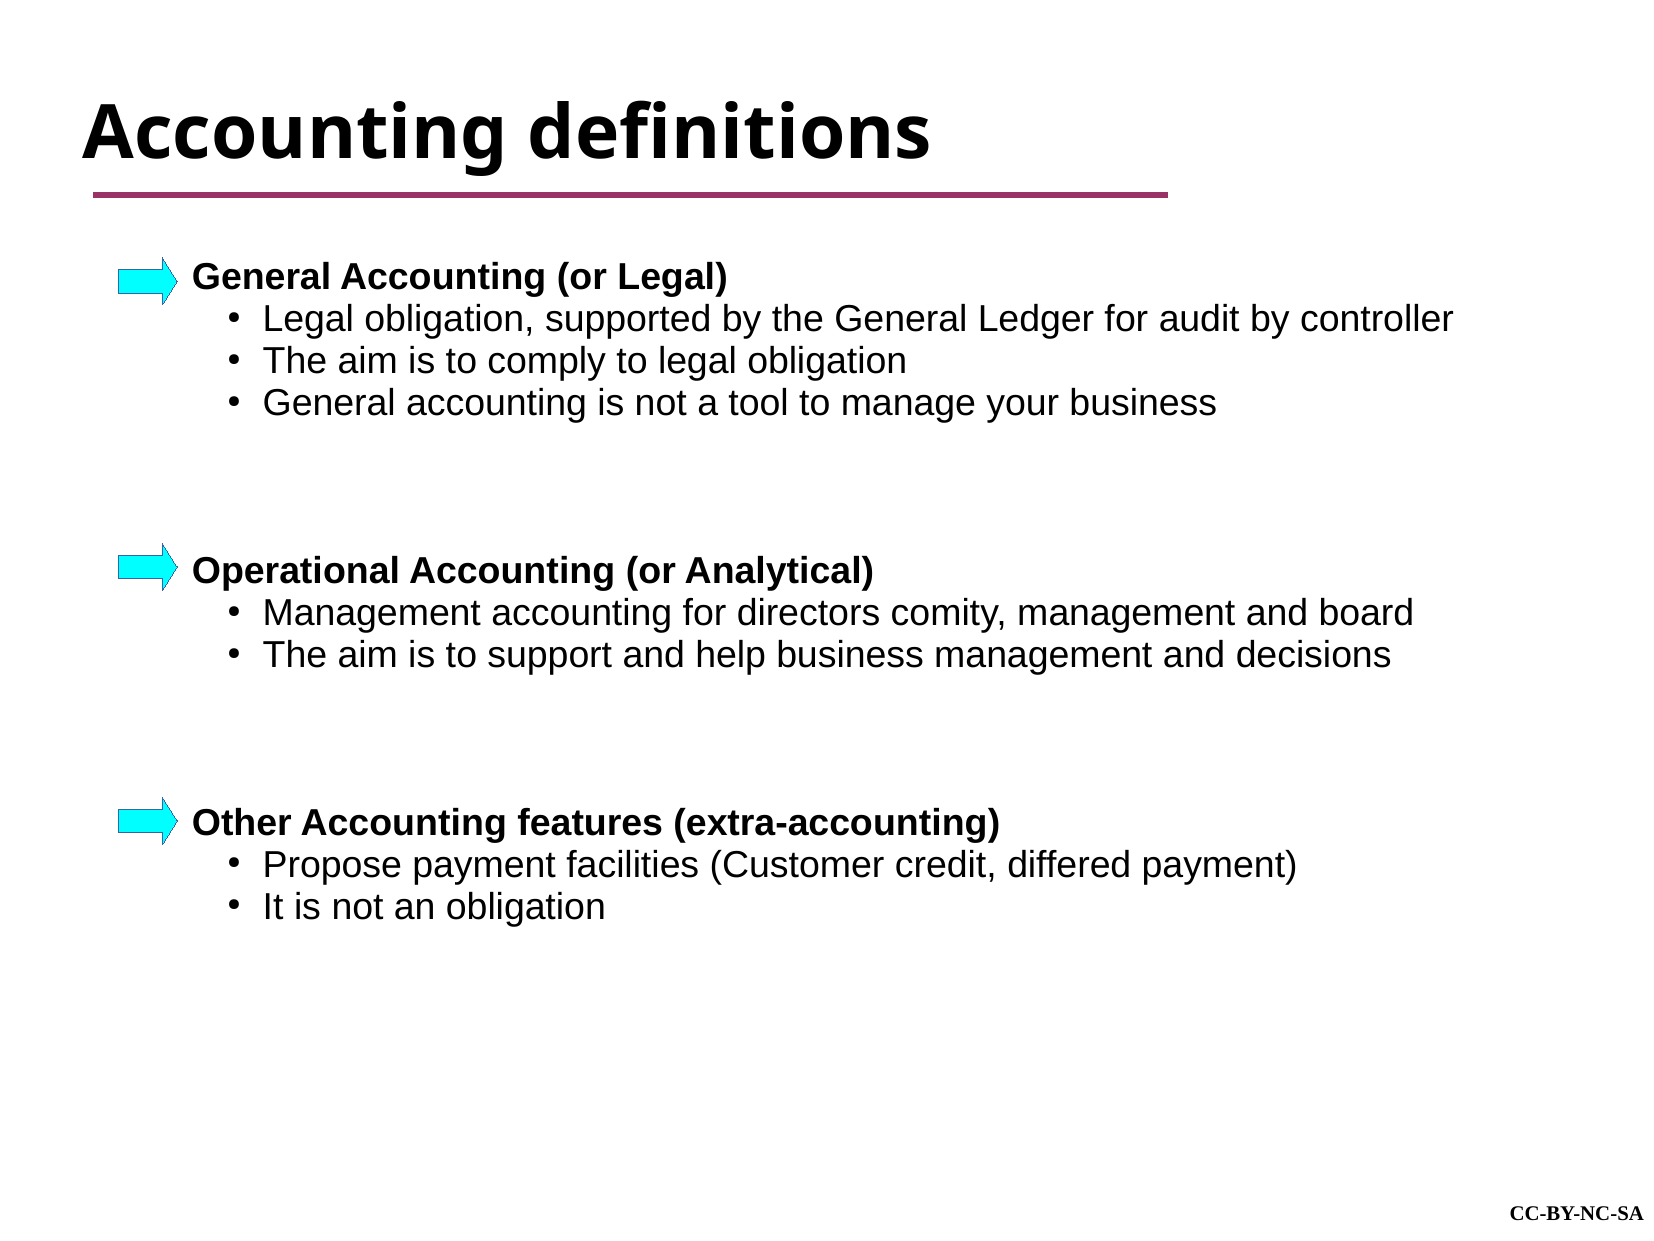

# Accounting definitions
General Accounting (or Legal)
Legal obligation, supported by the General Ledger for audit by controller
The aim is to comply to legal obligation
General accounting is not a tool to manage your business
Operational Accounting (or Analytical)
Management accounting for directors comity, management and board
The aim is to support and help business management and decisions
Other Accounting features (extra-accounting)
Propose payment facilities (Customer credit, differed payment)
It is not an obligation